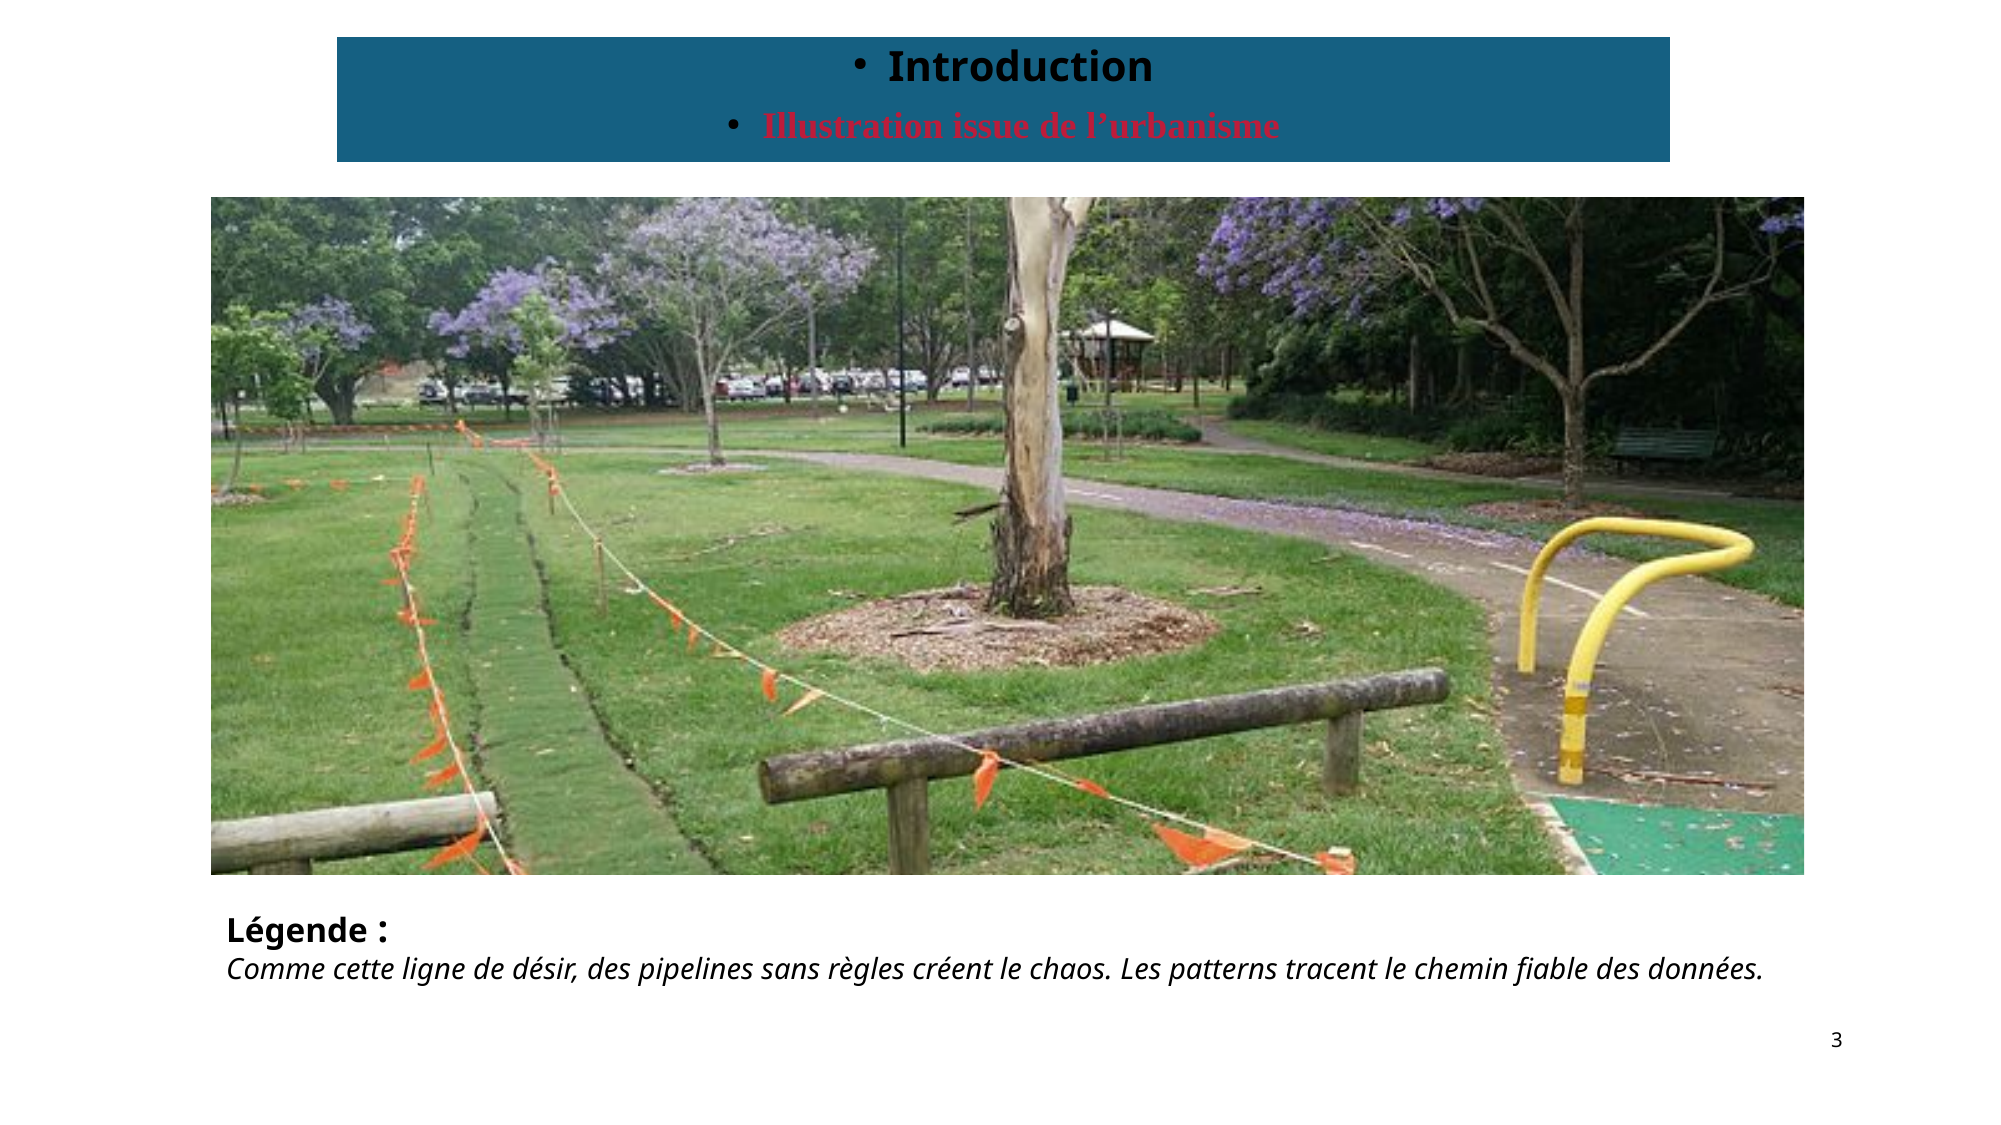

| | Introduction | |
| --- | --- | --- |
| Illustration issue de l’urbanisme | | |
Légende :
Comme cette ligne de désir, des pipelines sans règles créent le chaos. Les patterns tracent le chemin fiable des données.